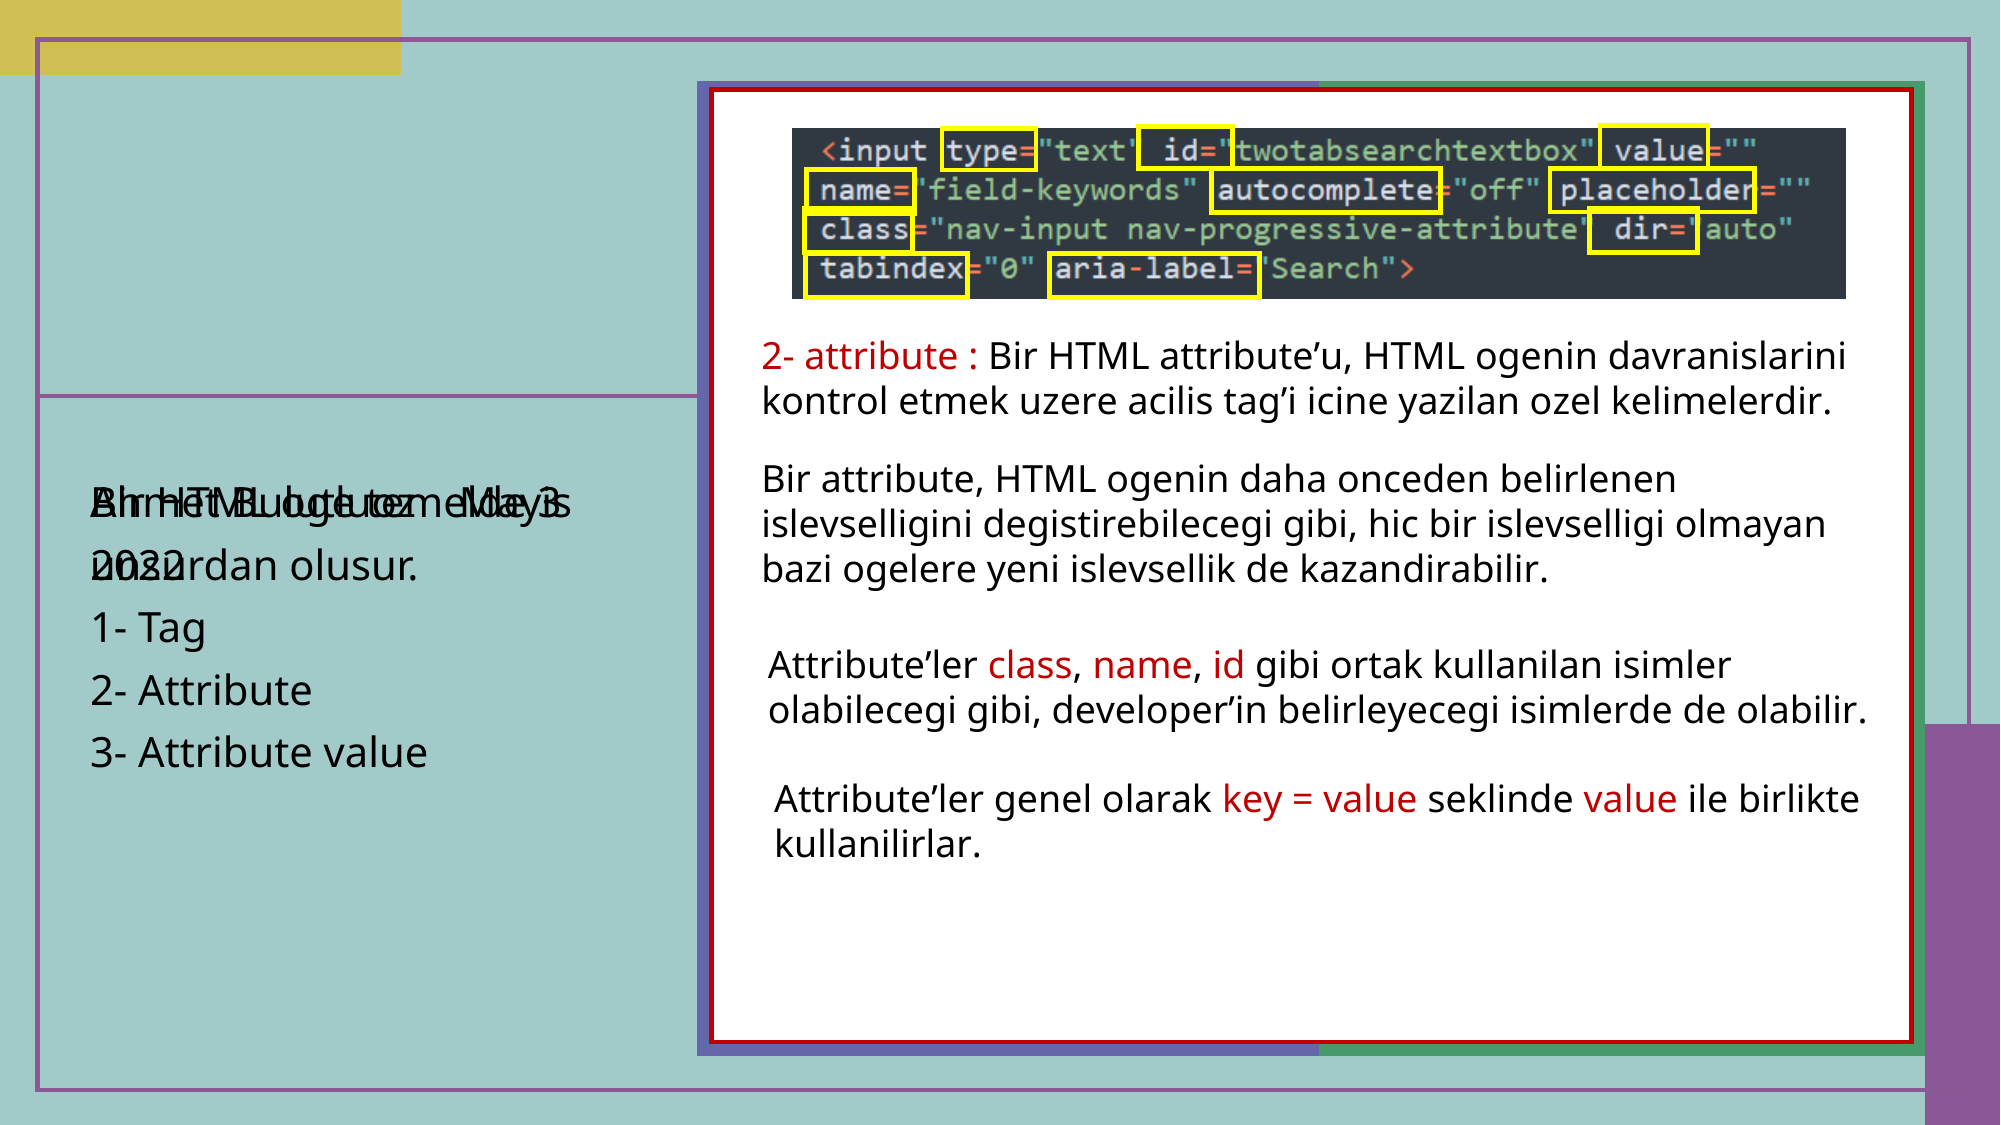

# HTML unsurlari nelerdir ?
2- attribute : Bir HTML attribute’u, HTML ogenin davranislarini kontrol etmek uzere acilis tag’i icine yazilan ozel kelimelerdir.
Bir attribute, HTML ogenin daha onceden belirlenen islevselligini degistirebilecegi gibi, hic bir islevselligi olmayan bazi ogelere yeni islevsellik de kazandirabilir.
Bir HTML oge temelde 3 unsurdan olusur.
1- Tag
2- Attribute
3- Attribute value
Ahmet Bulutluoz Mayis 2022
Attribute’ler class, name, id gibi ortak kullanilan isimler olabilecegi gibi, developer’in belirleyecegi isimlerde de olabilir.
Attribute’ler genel olarak key = value seklinde value ile birlikte kullanilirlar.